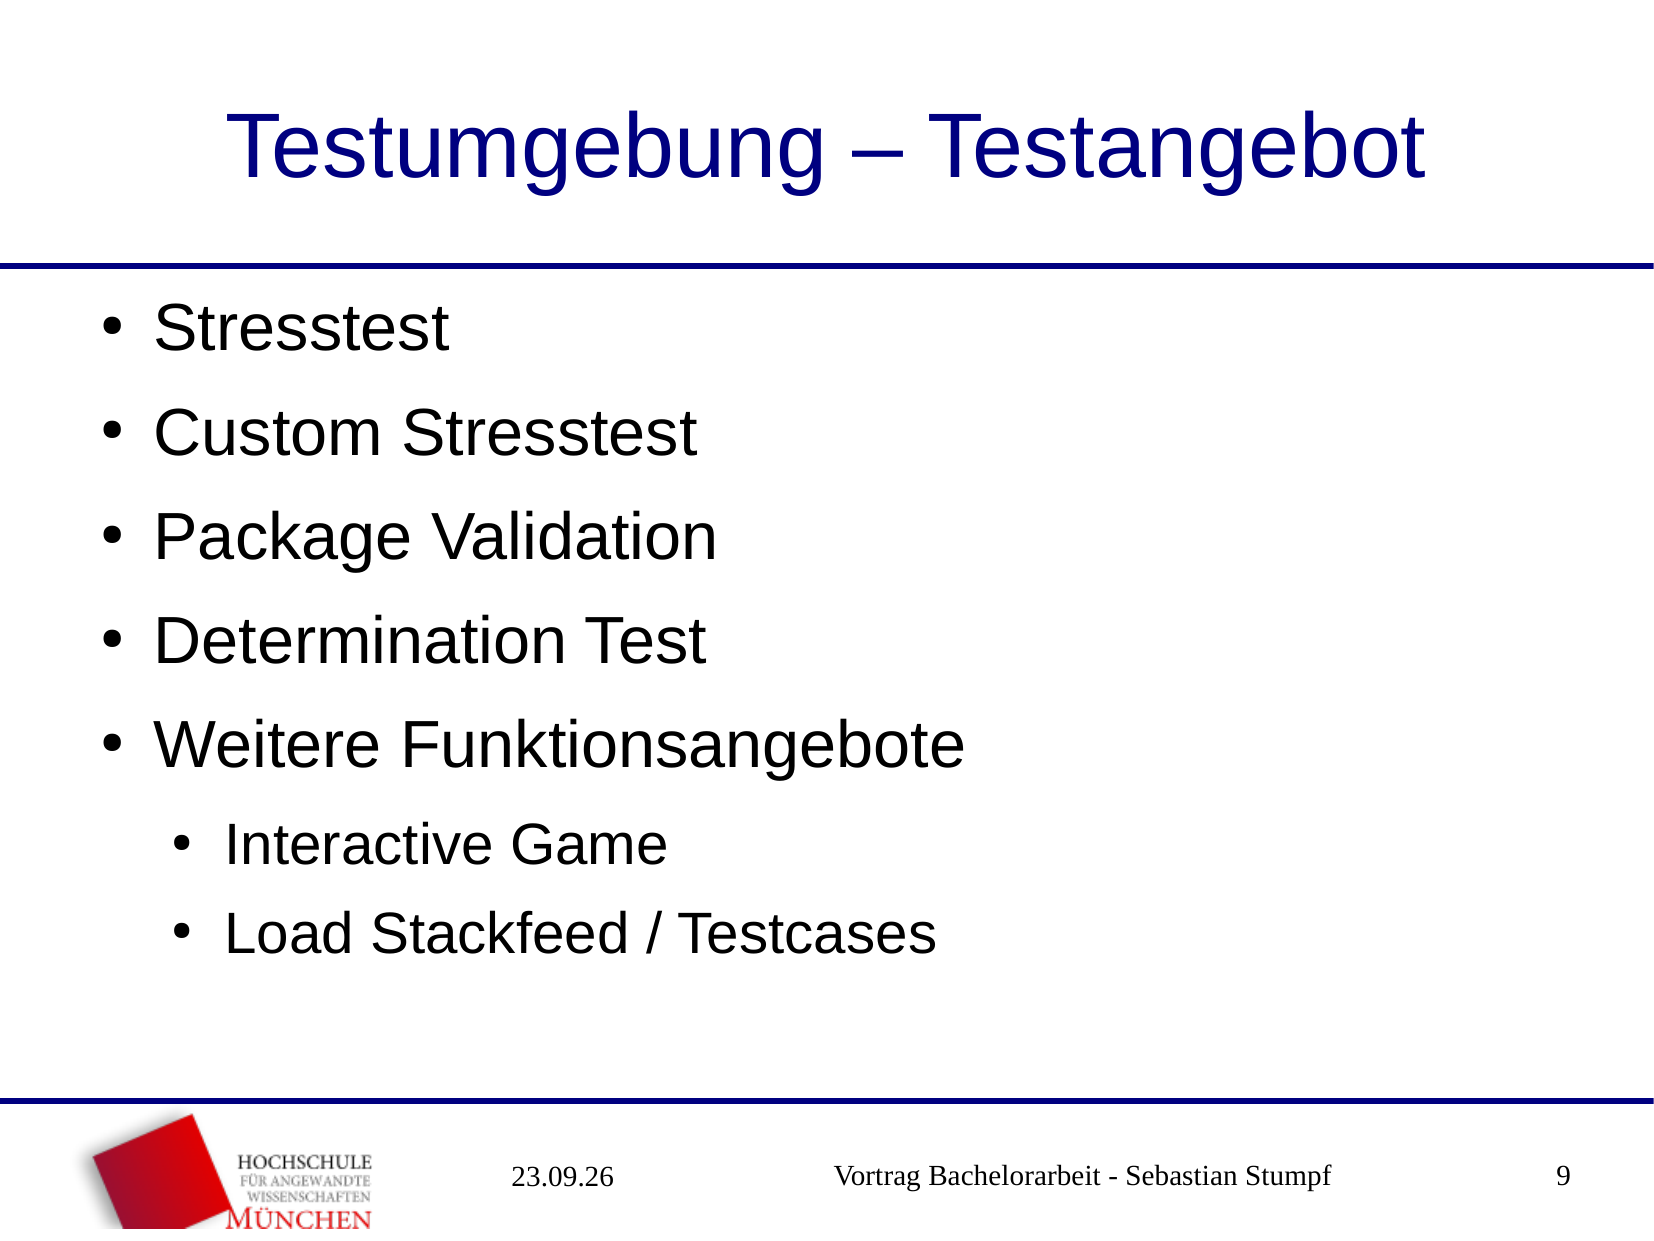

# Testumgebung – Testangebot
Stresstest
Custom Stresstest
Package Validation
Determination Test
Weitere Funktionsangebote
Interactive Game
Load Stackfeed / Testcases
Vortrag Bachelorarbeit - Sebastian Stumpf
9